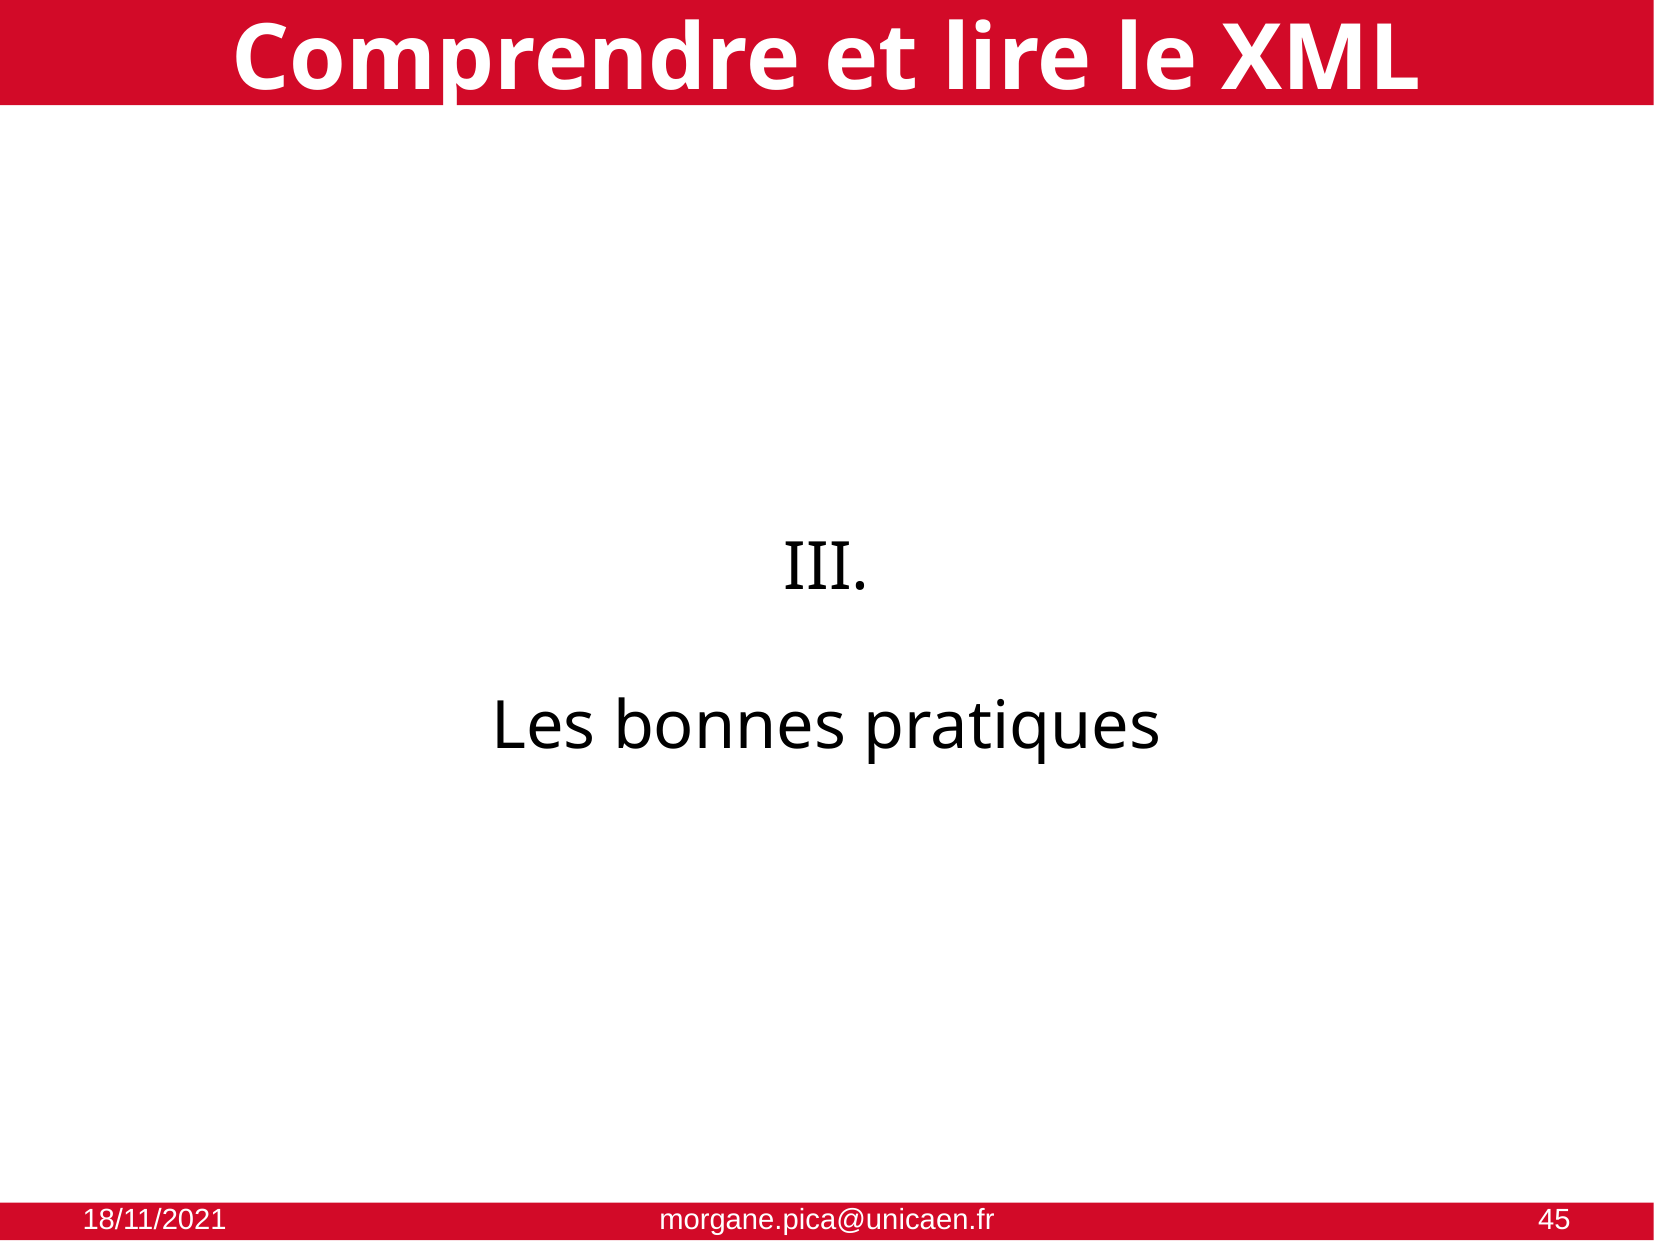

# Comprendre et lire le XML
III.
Les bonnes pratiques
18/11/2021
morgane.pica@unicaen.fr
45